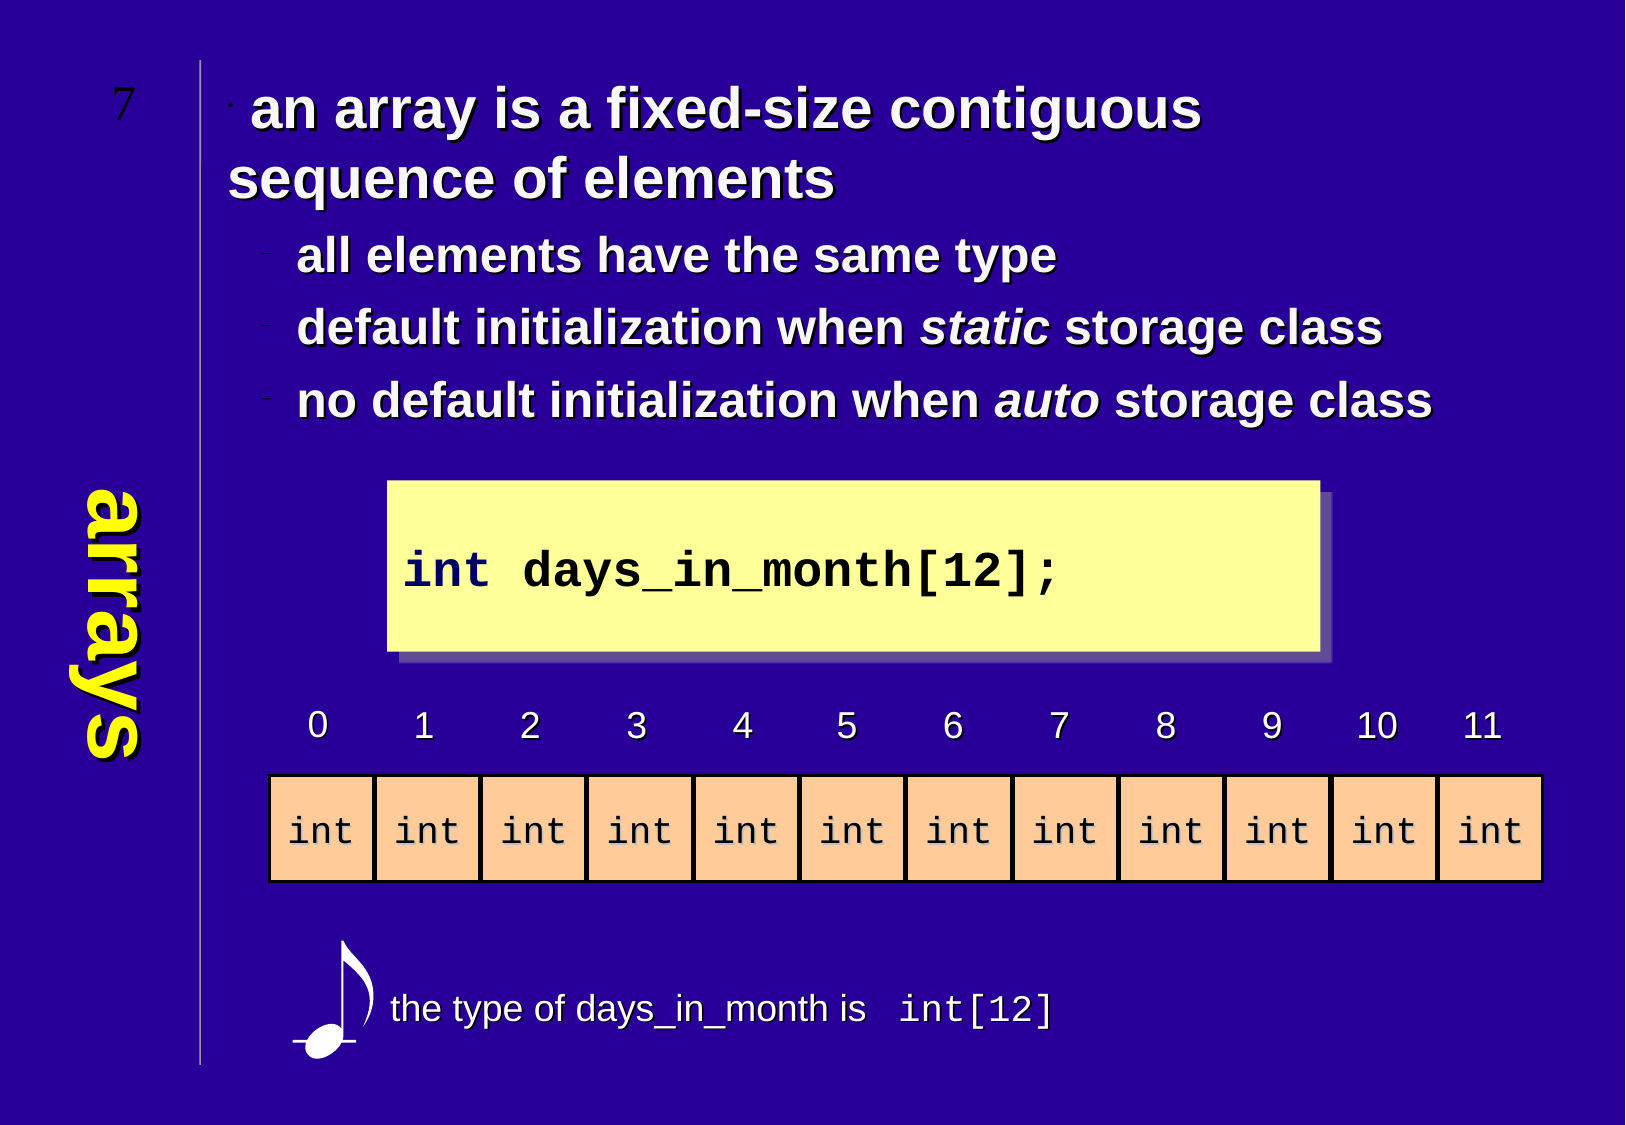

7
 an array is a fixed-size contiguous
sequence of elements
all elements have the same type
default initialization when static storage class
no default initialization when auto storage class
# arrays
int days_in_month[12];
0
1
2
3
4
5
6
7
8
9
10
11
int
int
int
int
int
int
int
int
int
int
int
int
the type of days_in_month is int[12]